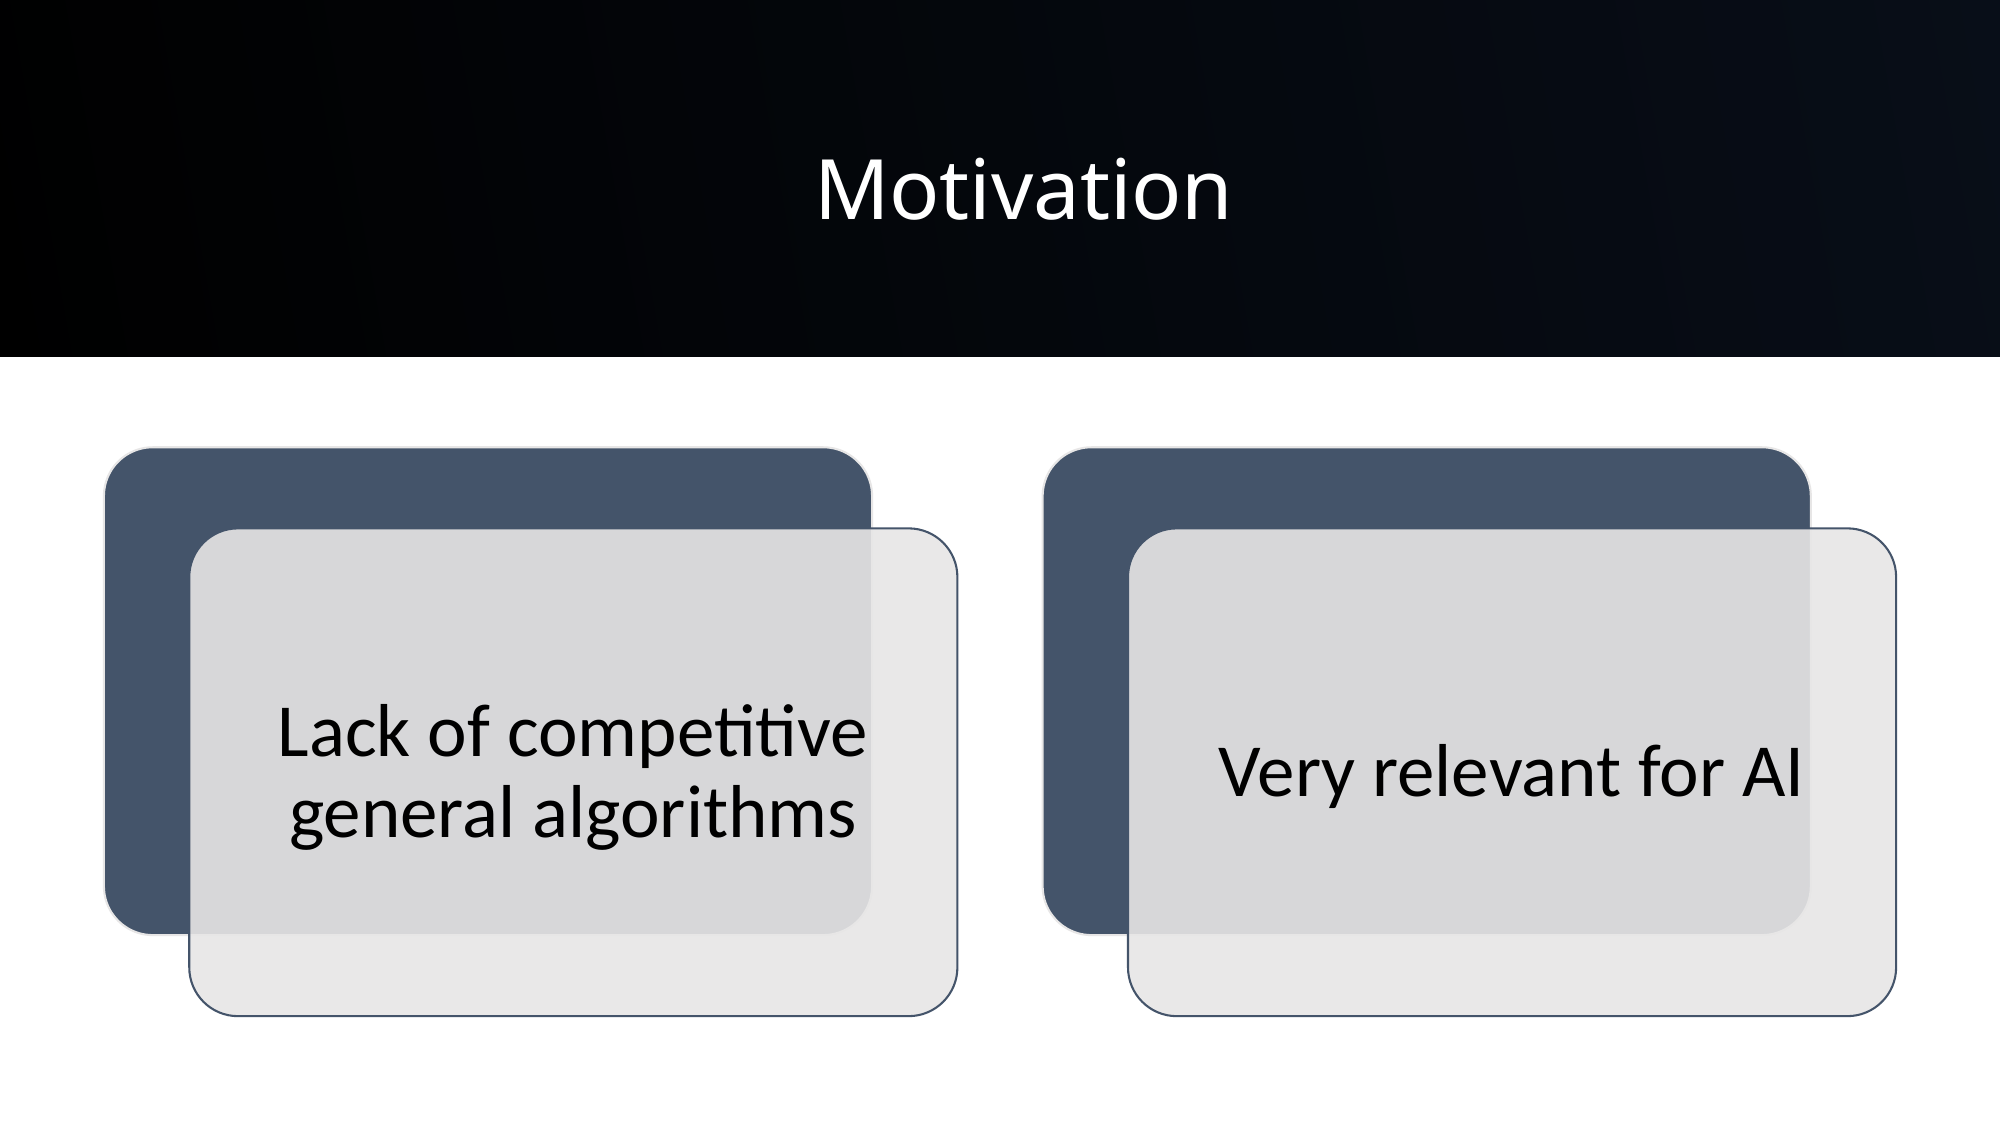

# Motivation
Lack of competitive general algorithms
Very relevant for AI